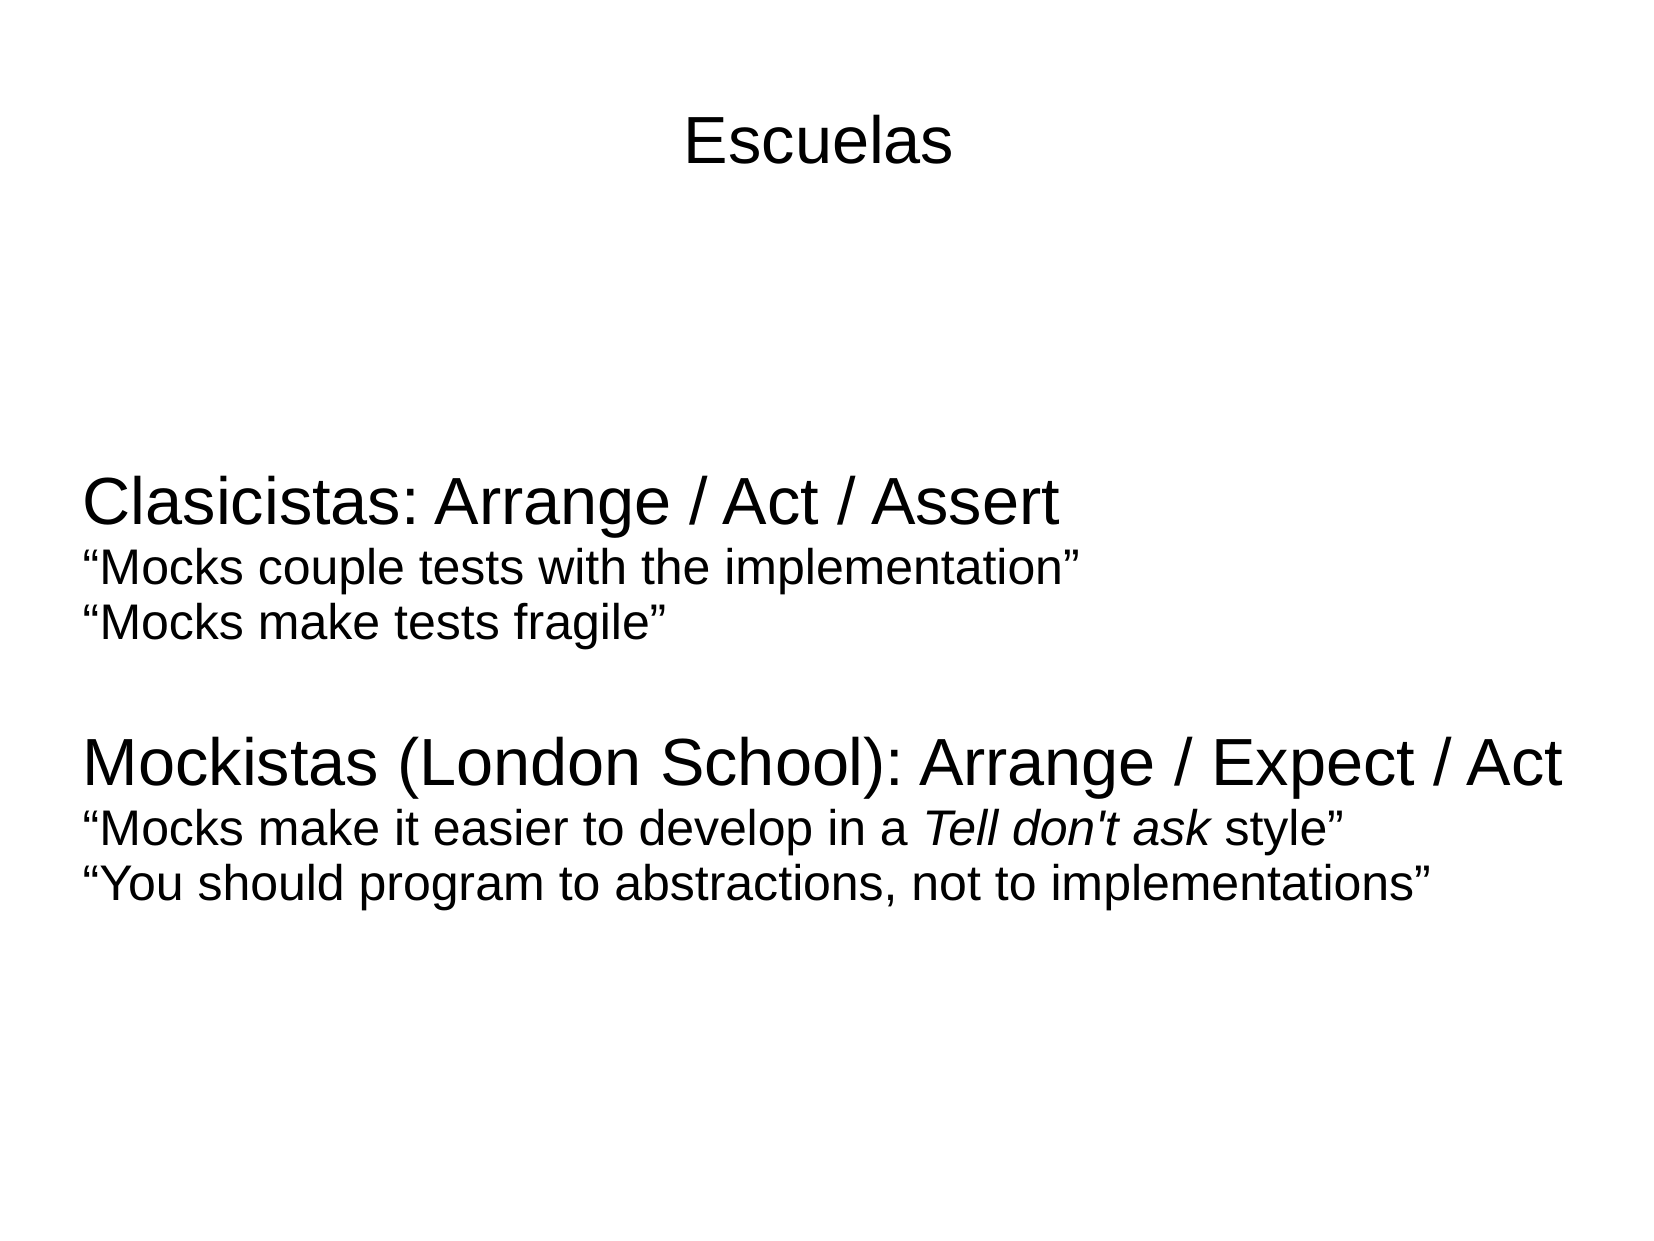

# Escuelas
Clasicistas: Arrange / Act / Assert
“Mocks couple tests with the implementation”
“Mocks make tests fragile”
Mockistas (London School): Arrange / Expect / Act
“Mocks make it easier to develop in a Tell don't ask style”
“You should program to abstractions, not to implementations”